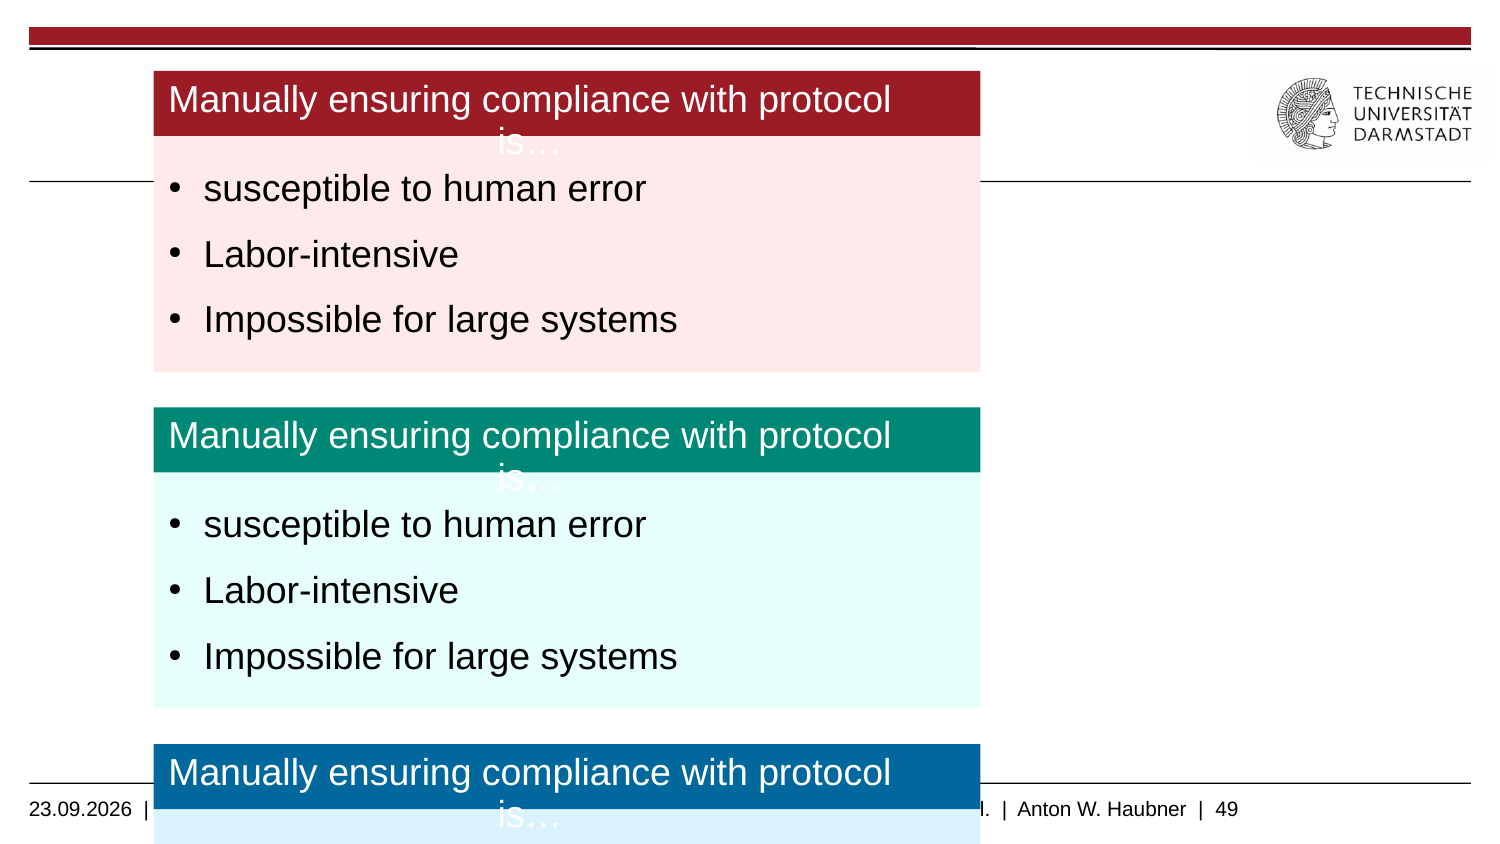

#
Manually ensuring compliance with protocol is…
susceptible to human error
Labor-intensive
Impossible for large systems
Manually ensuring compliance with protocol is…
susceptible to human error
Labor-intensive
Impossible for large systems
Manually ensuring compliance with protocol is…
susceptible to human error
Labor-intensive
Impossible for large systems